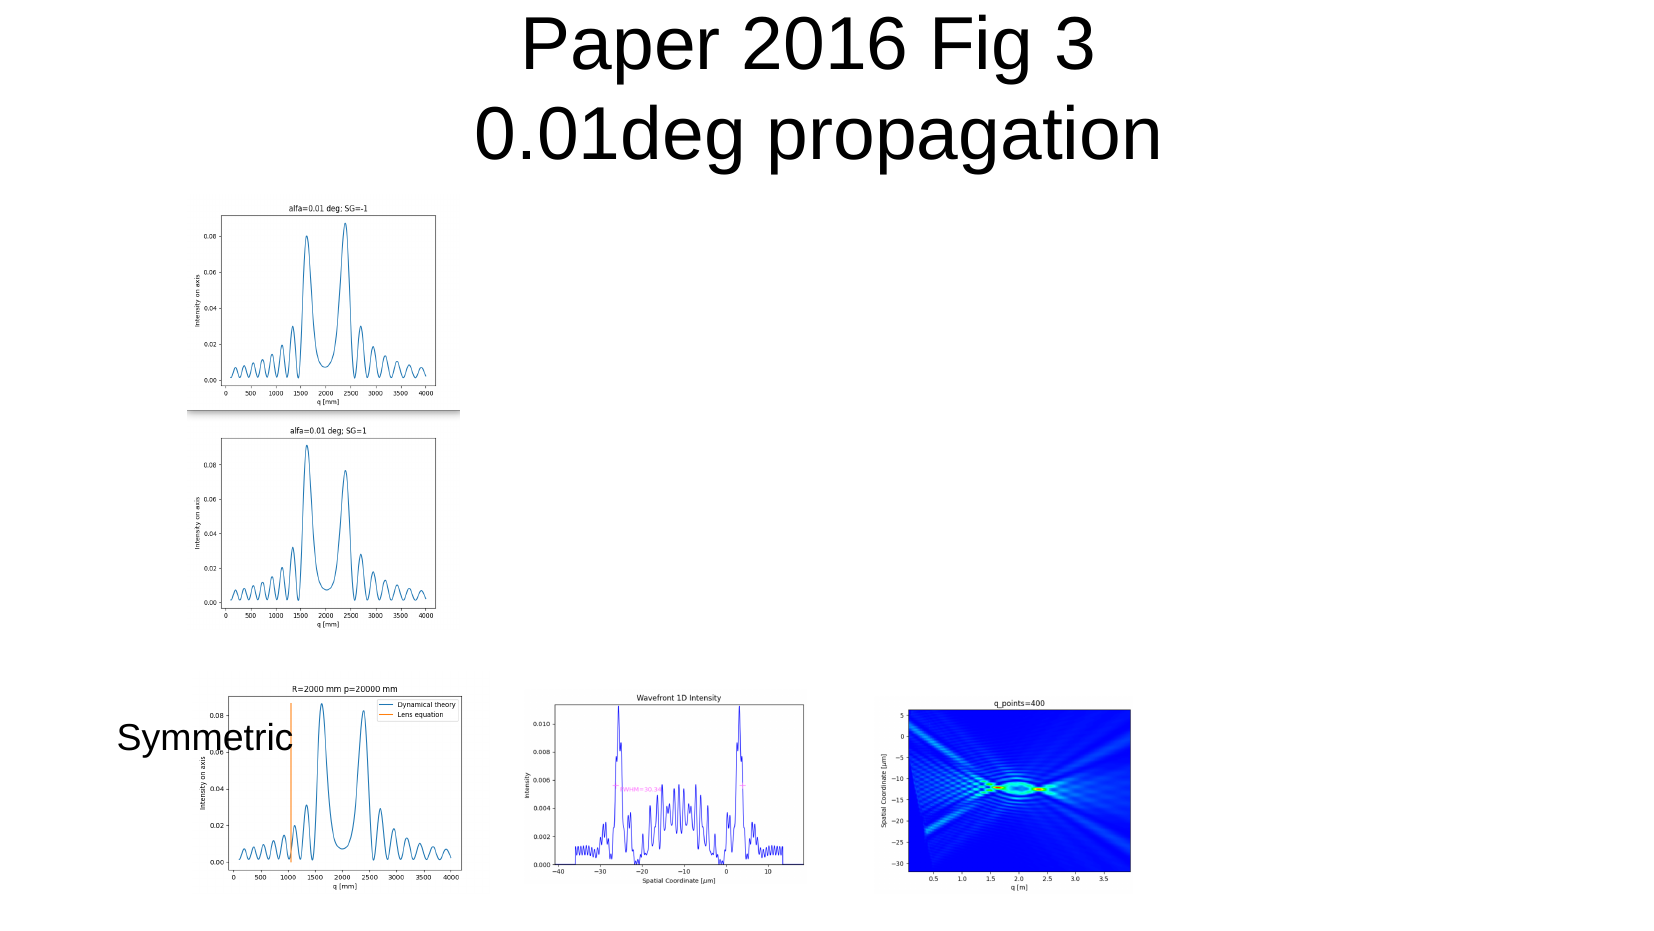

Paper 2016 Fig 3
0.01deg propagation
Symmetric